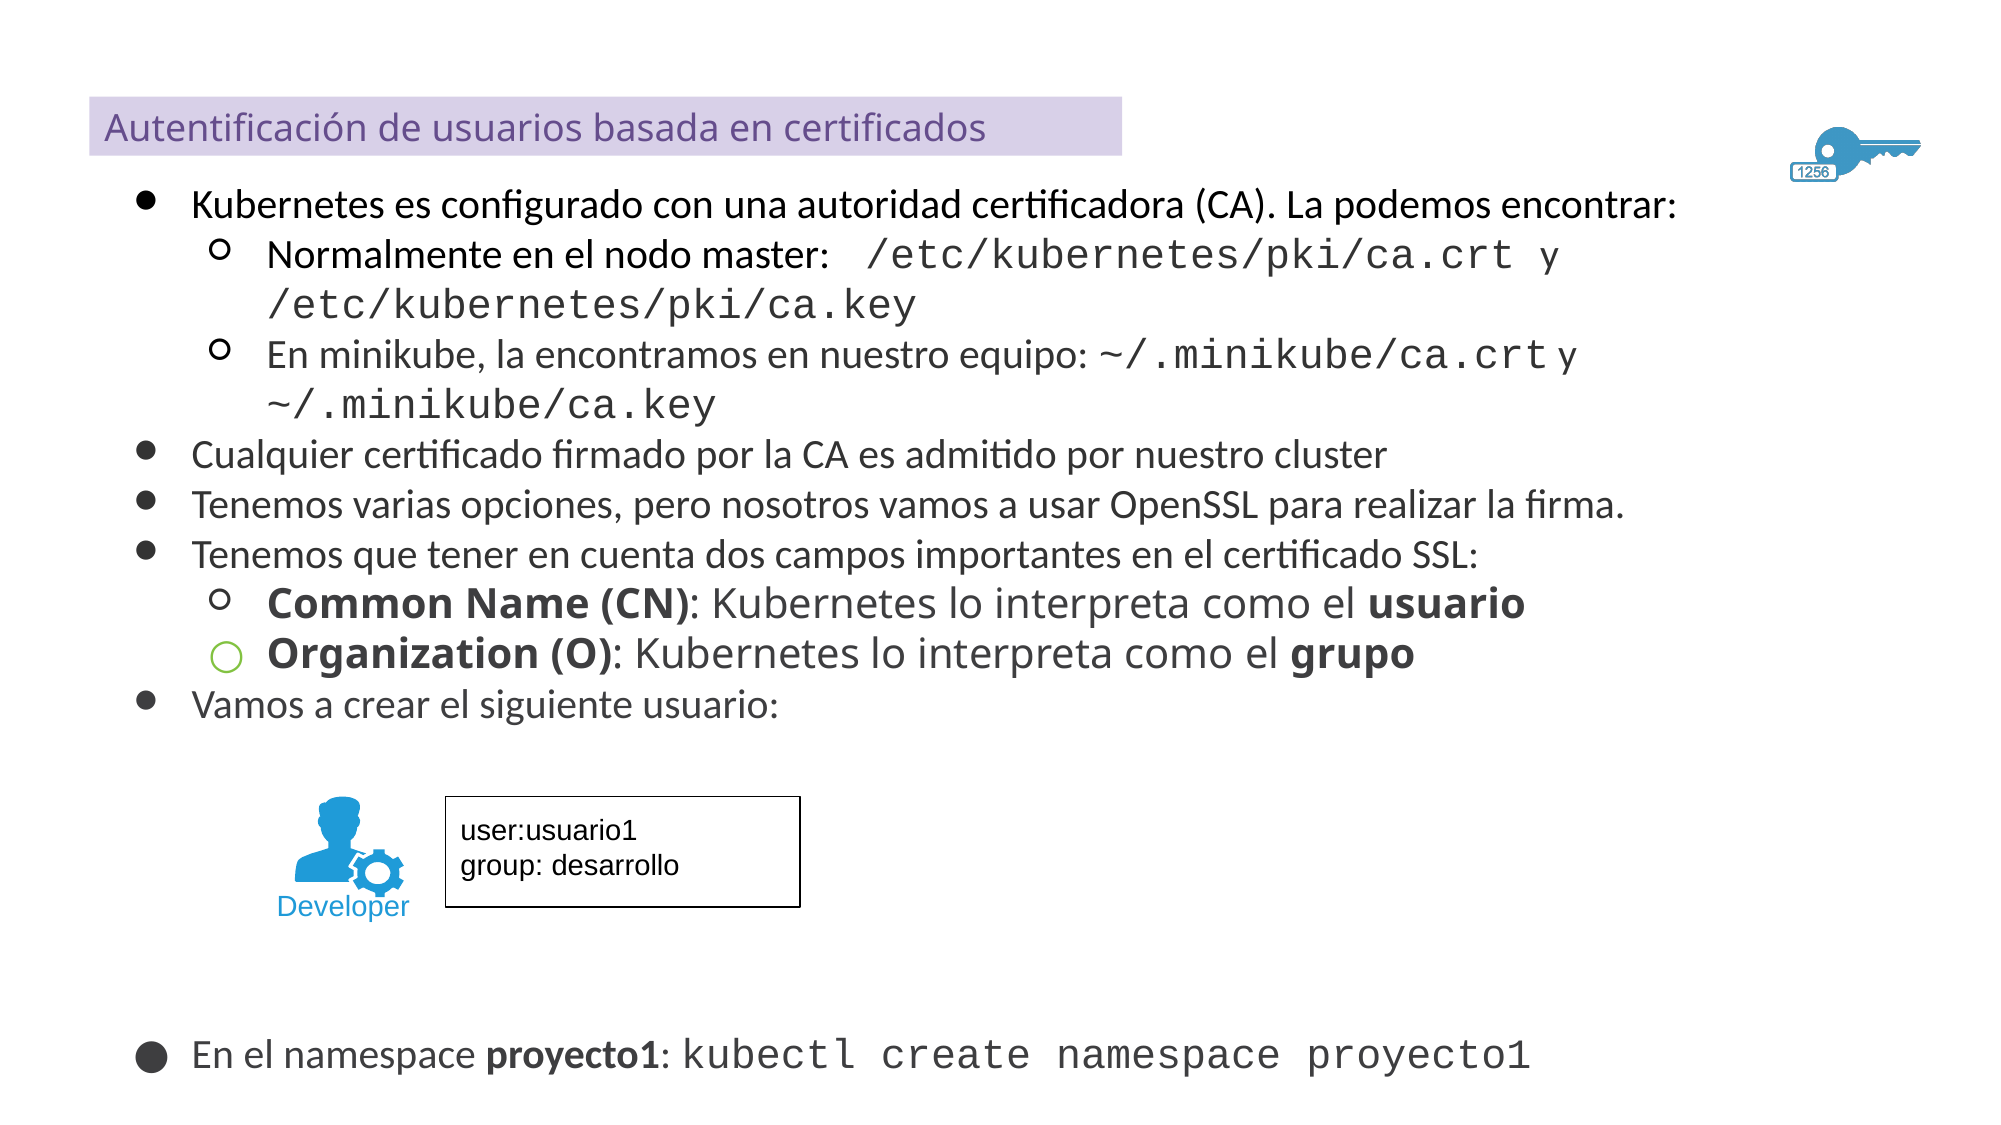

Autentificación de usuarios basada en certificados
Kubernetes es configurado con una autoridad certificadora (CA). La podemos encontrar:
Normalmente en el nodo master: /etc/kubernetes/pki/ca.crt y /etc/kubernetes/pki/ca.key
En minikube, la encontramos en nuestro equipo: ~/.minikube/ca.crt y ~/.minikube/ca.key
Cualquier certificado firmado por la CA es admitido por nuestro cluster
Tenemos varias opciones, pero nosotros vamos a usar OpenSSL para realizar la firma.
Tenemos que tener en cuenta dos campos importantes en el certificado SSL:
Common Name (CN): Kubernetes lo interpreta como el usuario
Organization (O): Kubernetes lo interpreta como el grupo
Vamos a crear el siguiente usuario:
En el namespace proyecto1: kubectl create namespace proyecto1
Developer
user:usuario1
group: desarrollo